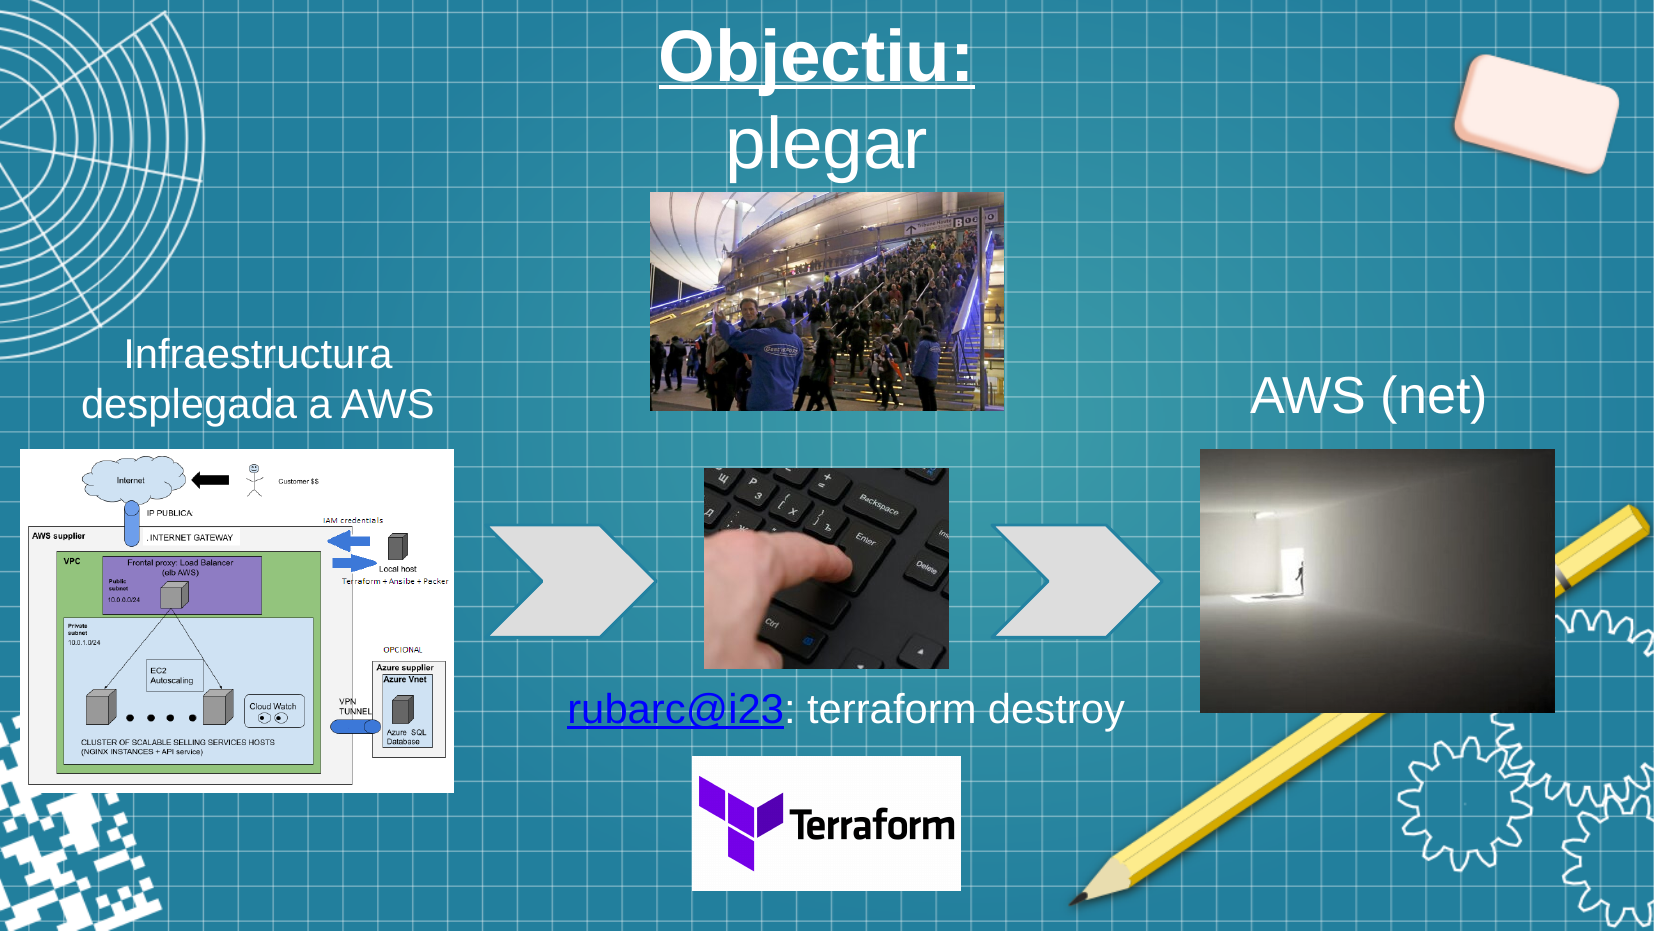

Objectiu:
plegar
Infraestructura desplegada a AWS
AWS (net)
rubarc@i23: terraform destroy